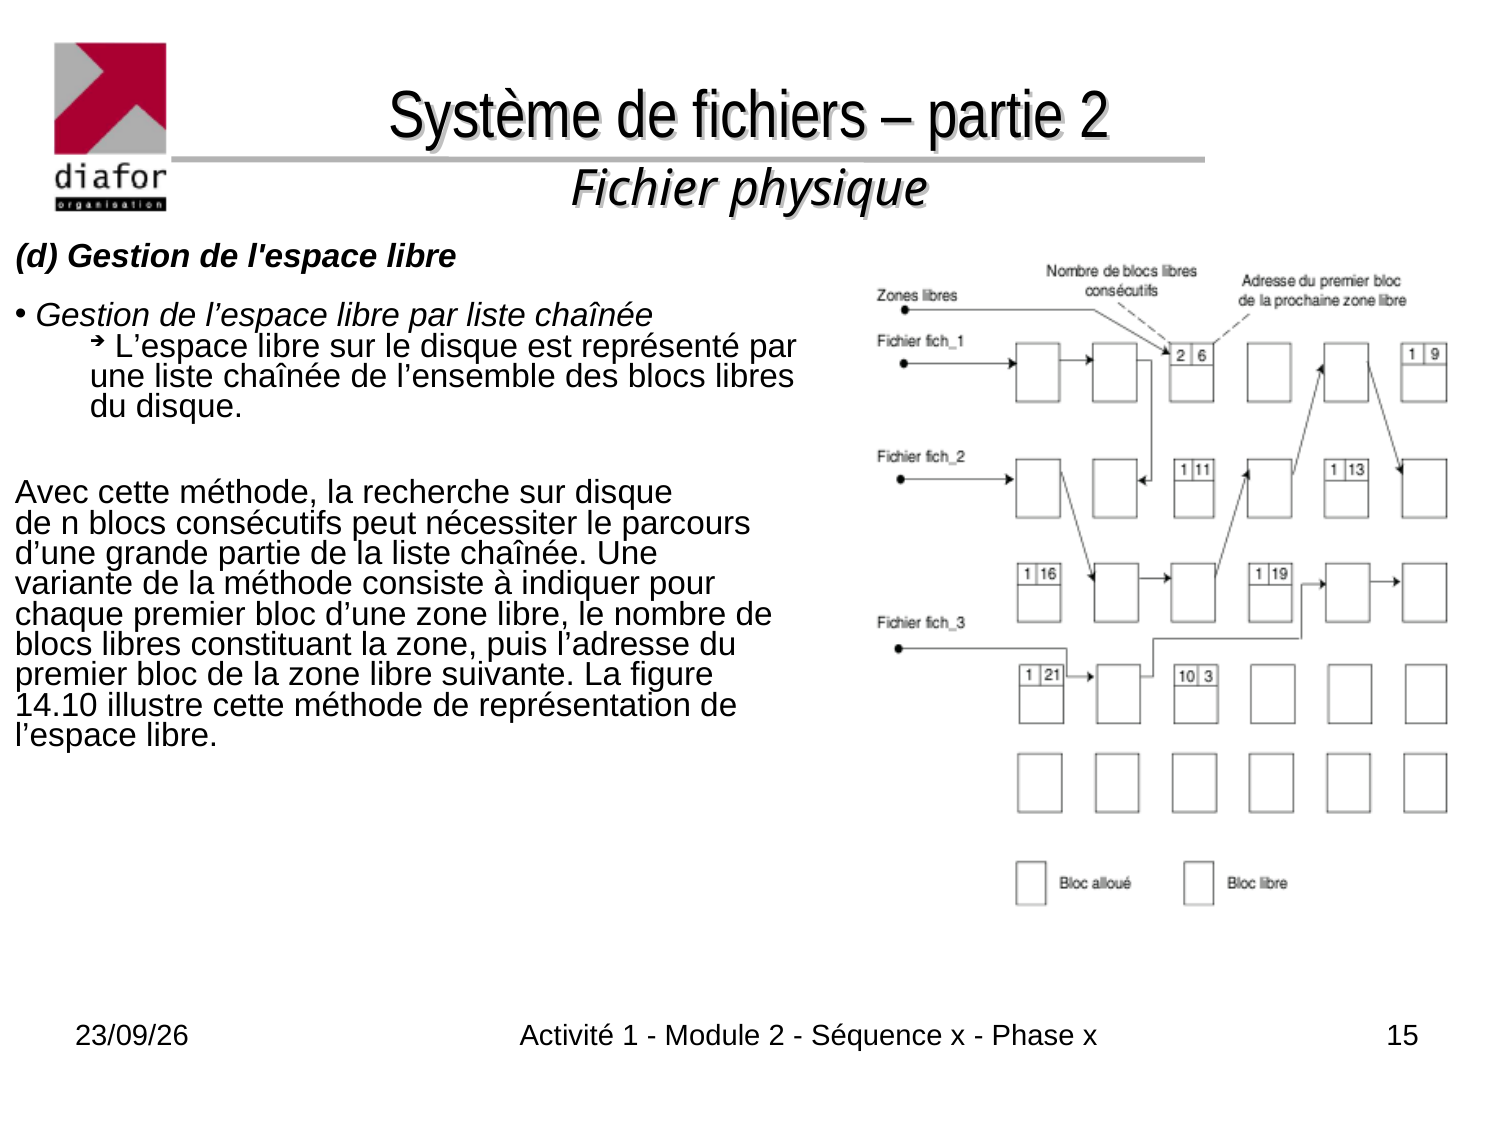

# Système de fichiers – partie 2 Fichier physique
(d) Gestion de l'espace libre
 Gestion de l’espace libre par liste chaînée
 L’espace libre sur le disque est représenté par une liste chaînée de l’ensemble des blocs libres du disque.
Avec cette méthode, la recherche sur disque
de n blocs consécutifs peut nécessiter le parcours d’une grande partie de la liste chaînée. Une variante de la méthode consiste à indiquer pour chaque premier bloc d’une zone libre, le nombre de blocs libres constituant la zone, puis l’adresse du premier bloc de la zone libre suivante. La figure 14.10 illustre cette méthode de représentation de l’espace libre.
Activité 1 - Module 2 - Séquence x - Phase x
15